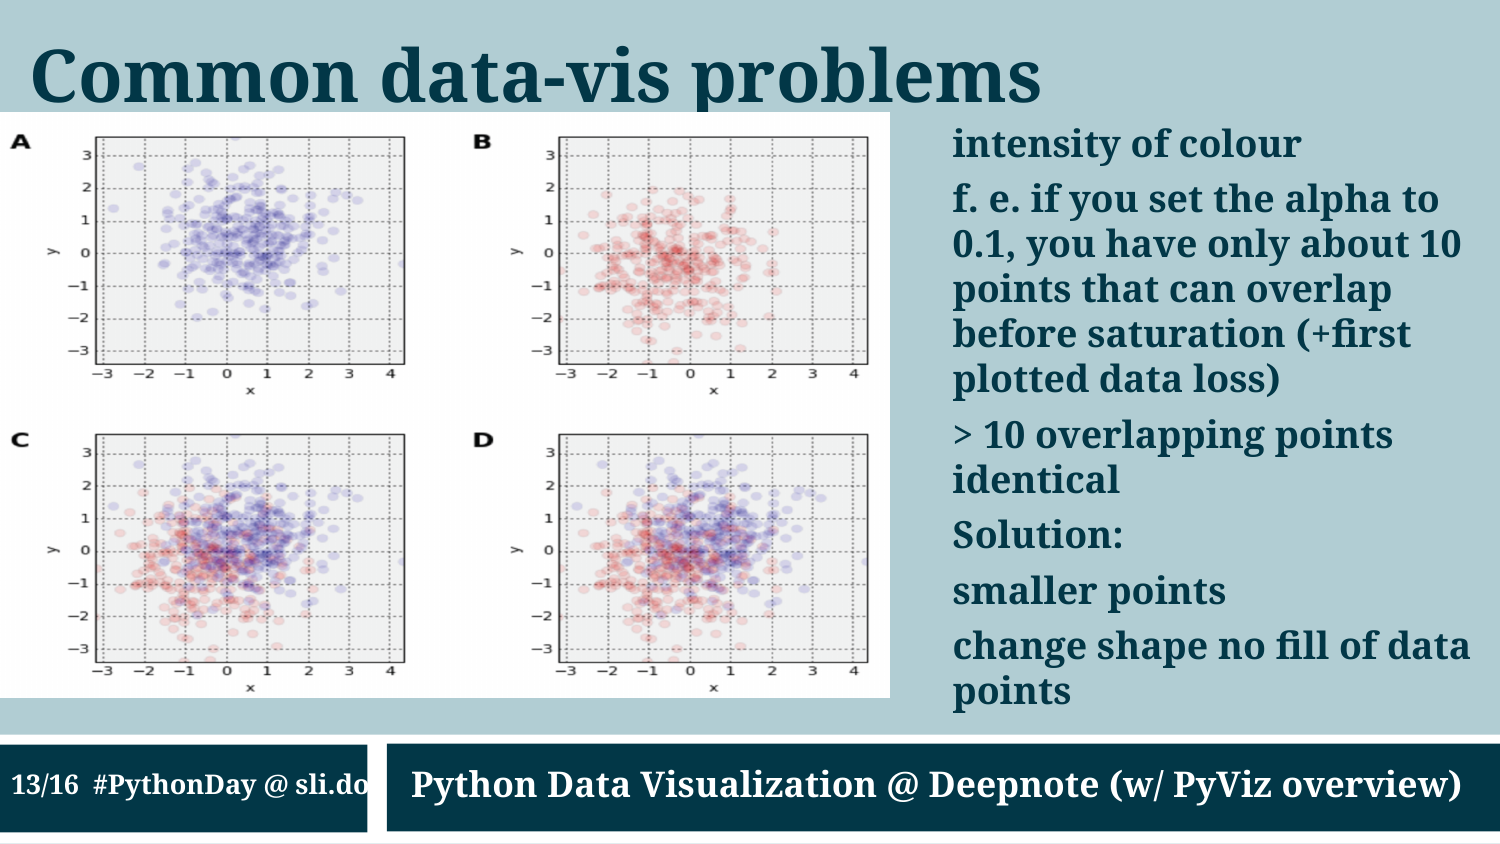

Common data-vis problems (saturation)
intensity of colour
f. e. if you set the alpha to 0.1, you have only about 10 points that can overlap before saturation (+first plotted data loss)
> 10 overlapping points identical
Solution:
smaller points
change shape no fill of data points
Python Data Visualization @ Deepnote (w/ PyViz overview)
13/16 #PythonDay @ sli.do